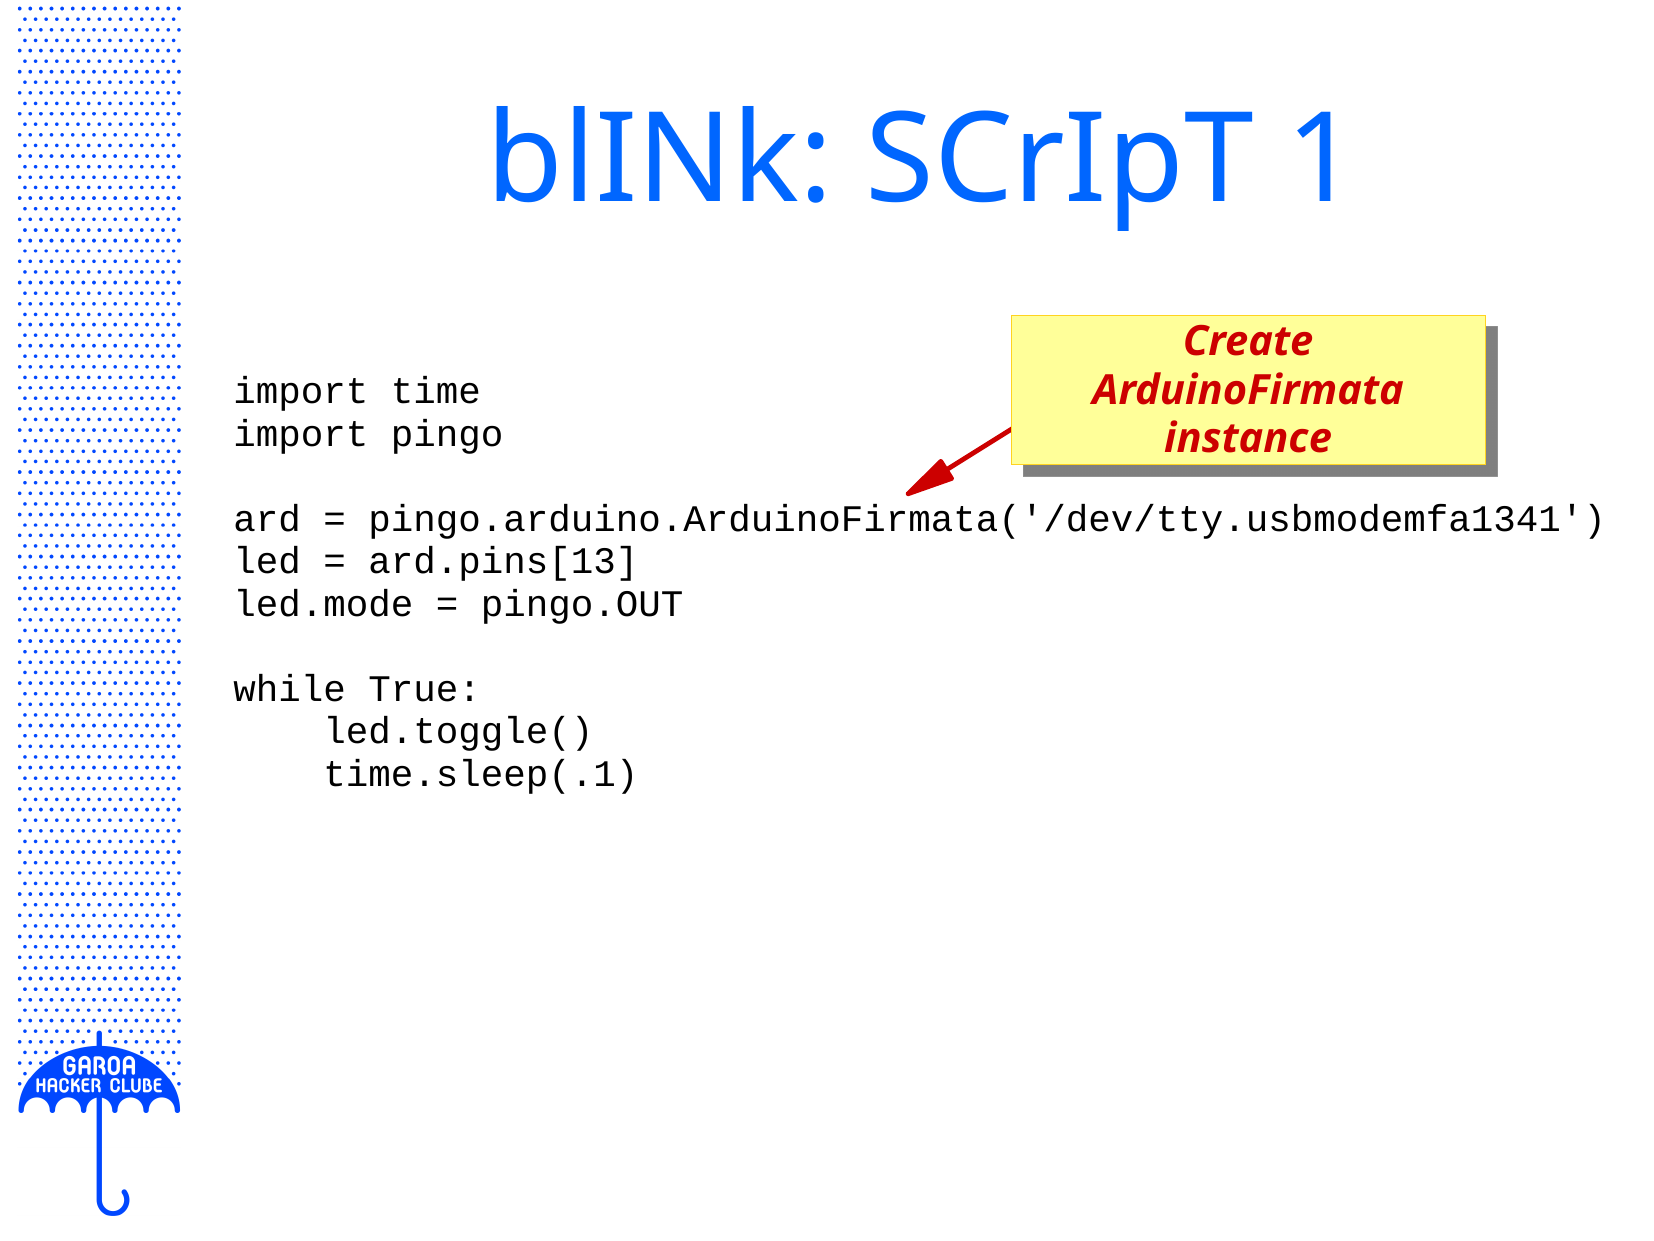

# blINk: SCrIpT 1
Create ArduinoFirmata instance
import time
import pingo
ard = pingo.arduino.ArduinoFirmata('/dev/tty.usbmodemfa1341')
led = ard.pins[13]
led.mode = pingo.OUT
while True:
 led.toggle()
 time.sleep(.1)